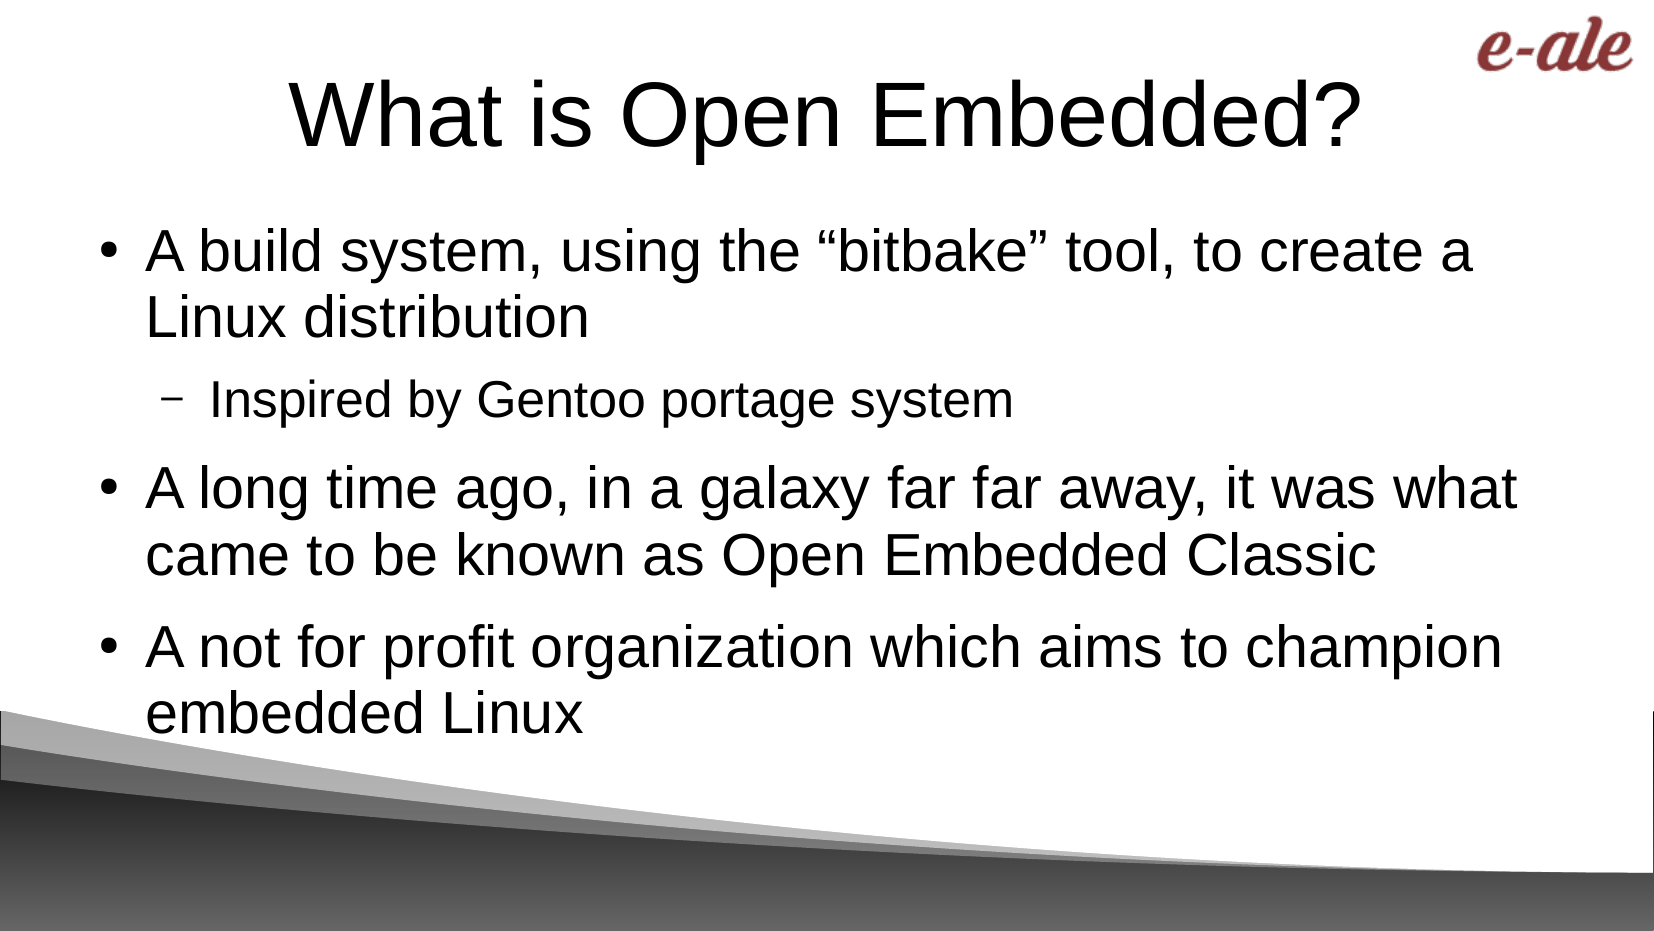

# What is Open Embedded?
A build system, using the “bitbake” tool, to create a Linux distribution
Inspired by Gentoo portage system
A long time ago, in a galaxy far far away, it was what came to be known as Open Embedded Classic
A not for profit organization which aims to champion embedded Linux